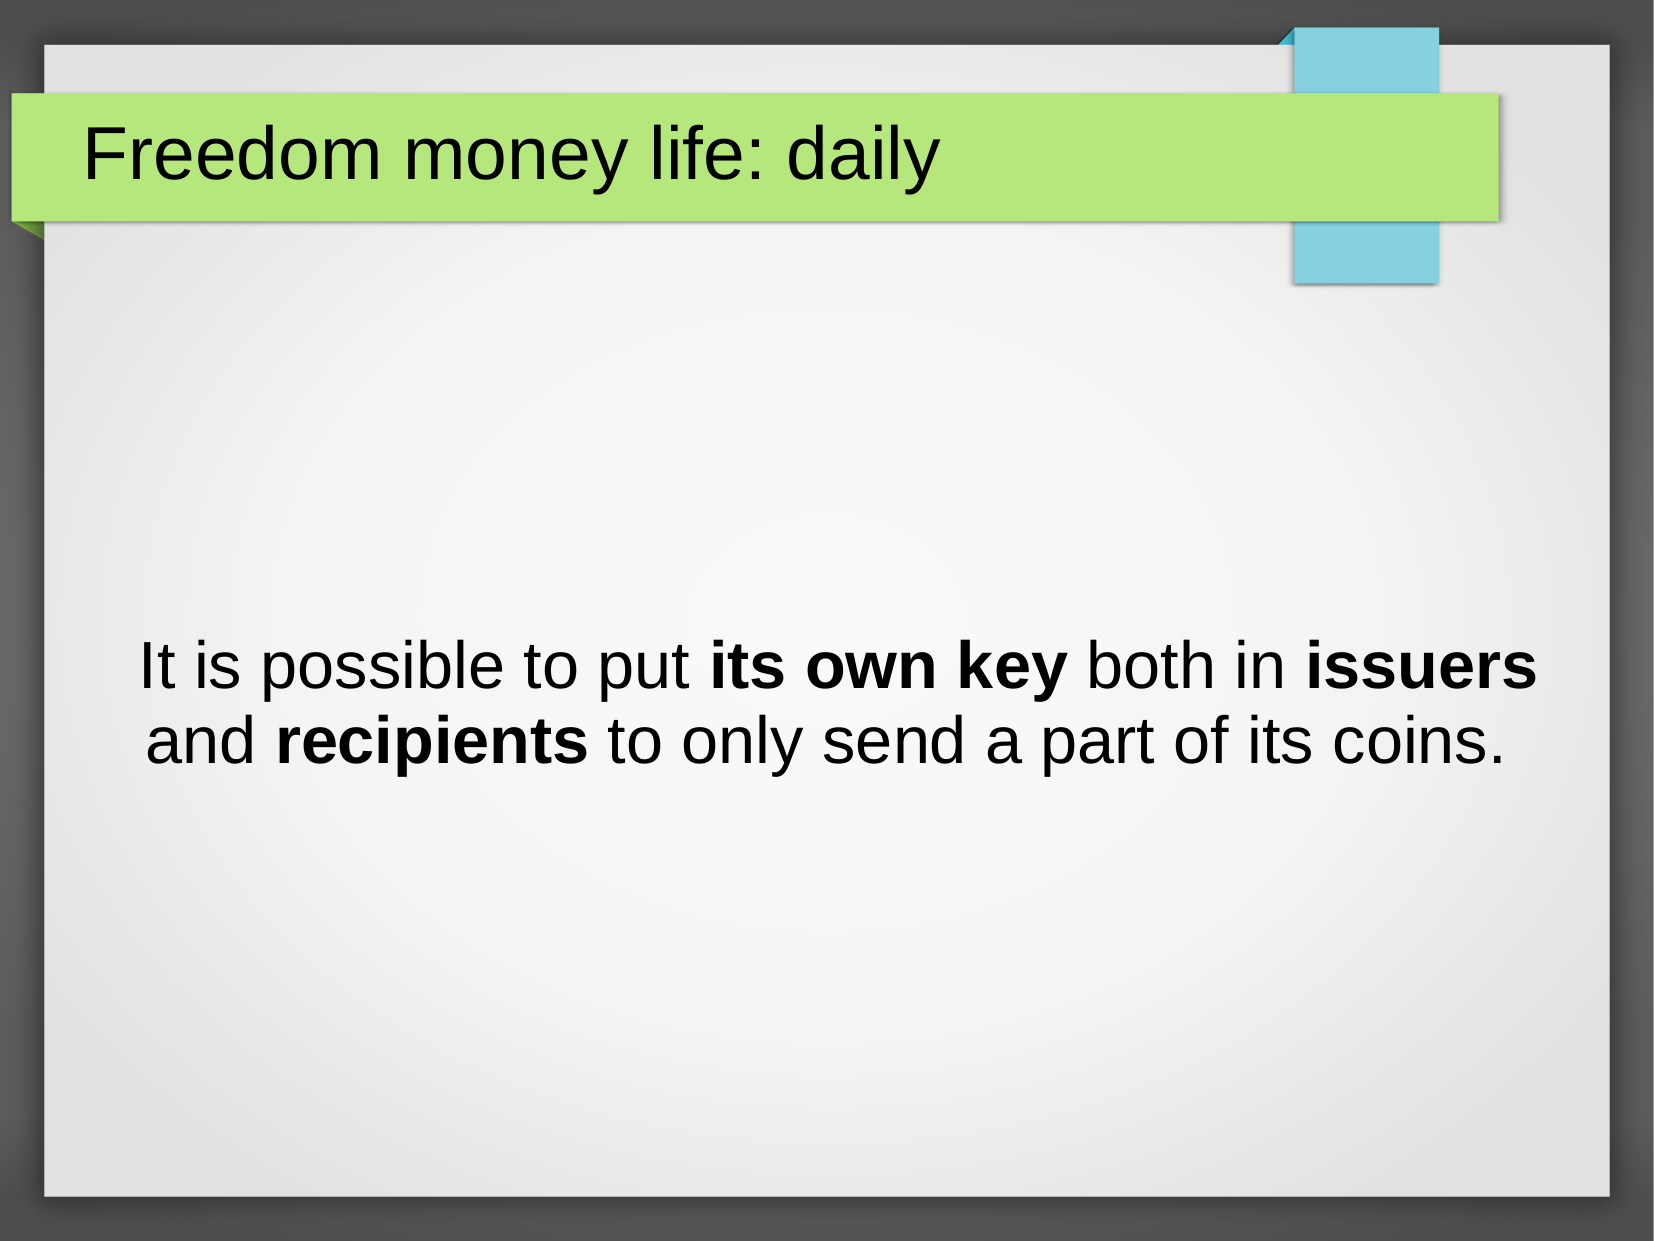

# Freedom money life: daily
It is possible to put its own key both in issuers and recipients to only send a part of its coins.